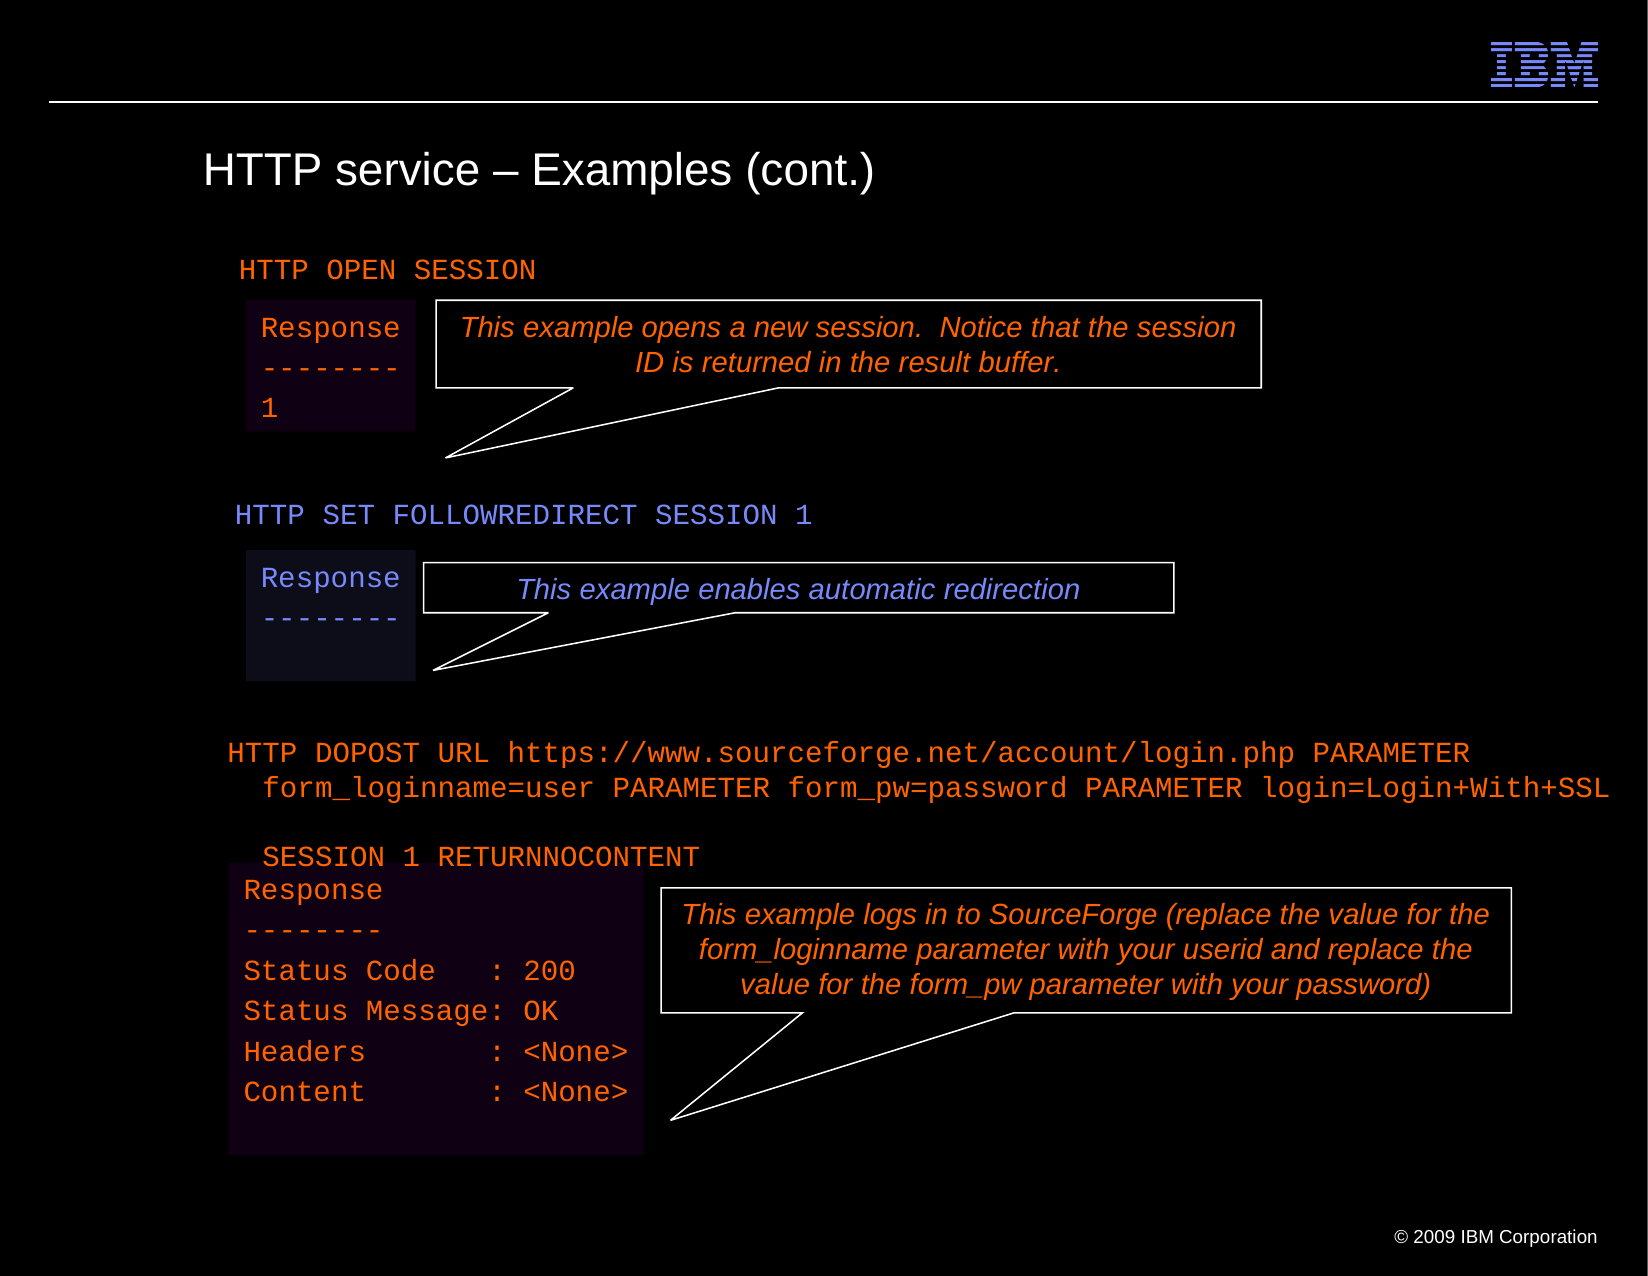

# HTTP service – Examples (cont.)
HTTP OPEN SESSION
Response
--------
1
This example opens a new session. Notice that the session ID is returned in the result buffer.
HTTP SET FOLLOWREDIRECT SESSION 1
Response
--------
This example enables automatic redirection
HTTP DOPOST URL https://www.sourceforge.net/account/login.php PARAMETER
 form_loginname=user PARAMETER form_pw=password PARAMETER login=Login+With+SSL
 SESSION 1 RETURNNOCONTENT
Response
--------
Status Code : 200
Status Message: OK
Headers : <None>
Content : <None>
This example logs in to SourceForge (replace the value for the form_loginname parameter with your userid and replace the value for the form_pw parameter with your password)